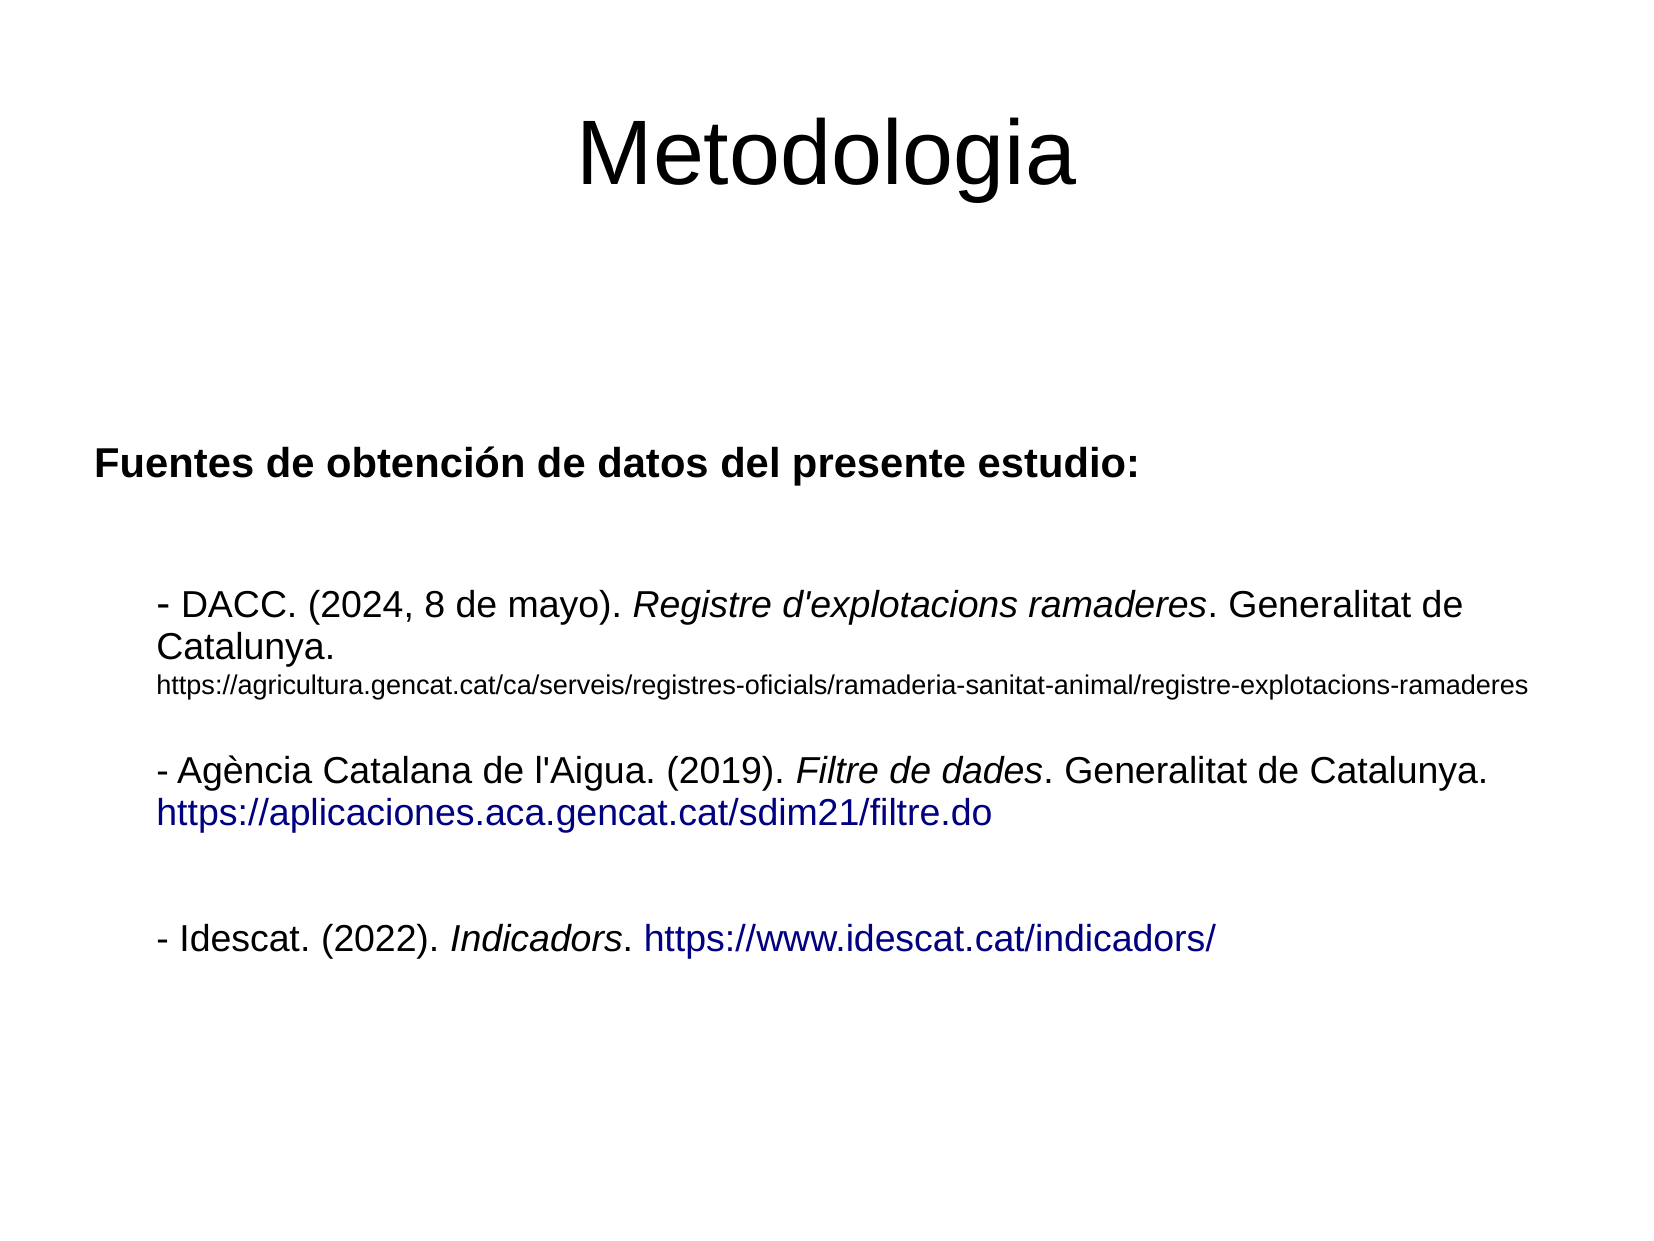

# Metodologia
 Fuentes de obtención de datos del presente estudio:
	- DACC. (2024, 8 de mayo). Registre d'explotacions ramaderes. Generalitat de 			Catalunya.
	https://agricultura.gencat.cat/ca/serveis/registres-oficials/ramaderia-sanitat-animal/registre-explotacions-ramaderes
	- Agència Catalana de l'Aigua. (2019). Filtre de dades. Generalitat de Catalunya. 		https://aplicaciones.aca.gencat.cat/sdim21/filtre.do
	- Idescat. (2022). Indicadors. https://www.idescat.cat/indicadors/